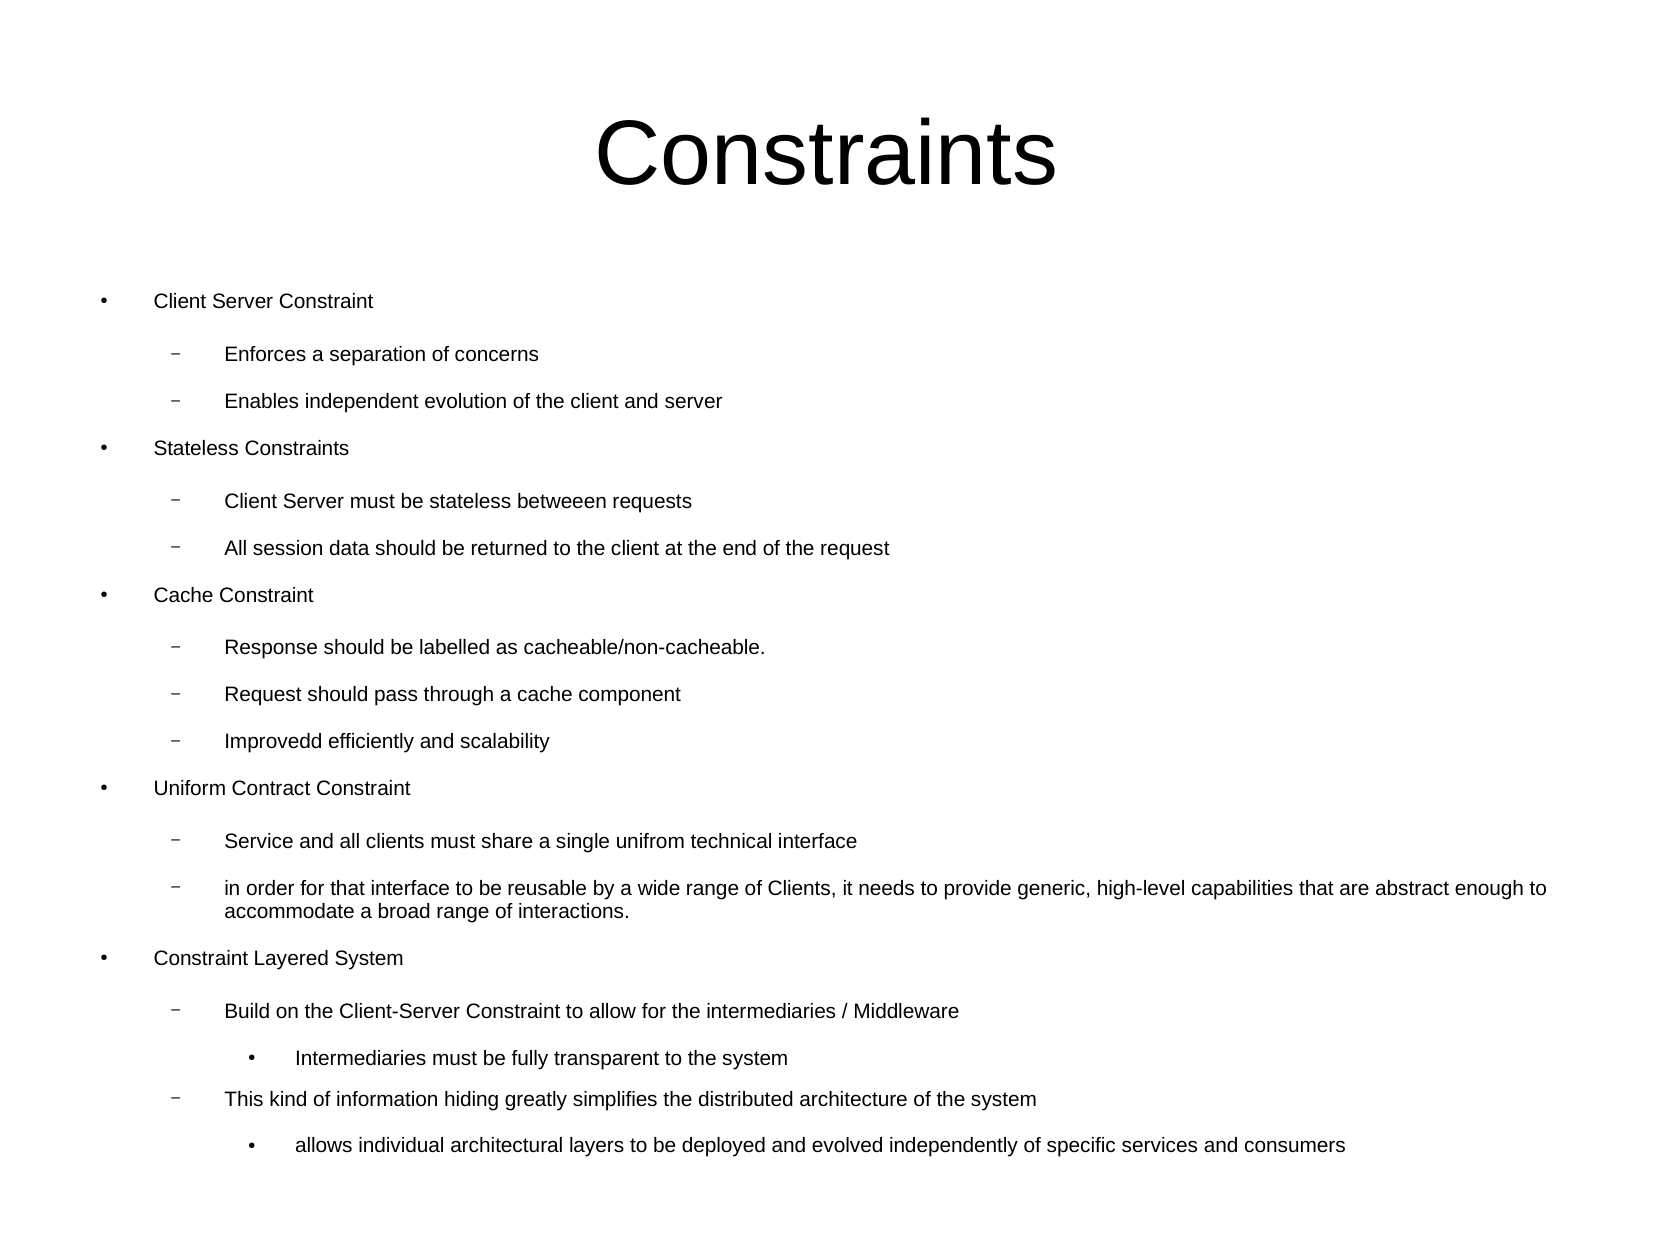

# Constraints
Client Server Constraint
Enforces a separation of concerns
Enables independent evolution of the client and server
Stateless Constraints
Client Server must be stateless betweeen requests
All session data should be returned to the client at the end of the request
Cache Constraint
Response should be labelled as cacheable/non-cacheable.
Request should pass through a cache component
Improvedd efficiently and scalability
Uniform Contract Constraint
Service and all clients must share a single unifrom technical interface
in order for that interface to be reusable by a wide range of Clients, it needs to provide generic, high-level capabilities that are abstract enough to accommodate a broad range of interactions.
Constraint Layered System
Build on the Client-Server Constraint to allow for the intermediaries / Middleware
Intermediaries must be fully transparent to the system
This kind of information hiding greatly simplifies the distributed architecture of the system
allows individual architectural layers to be deployed and evolved independently of specific services and consumers